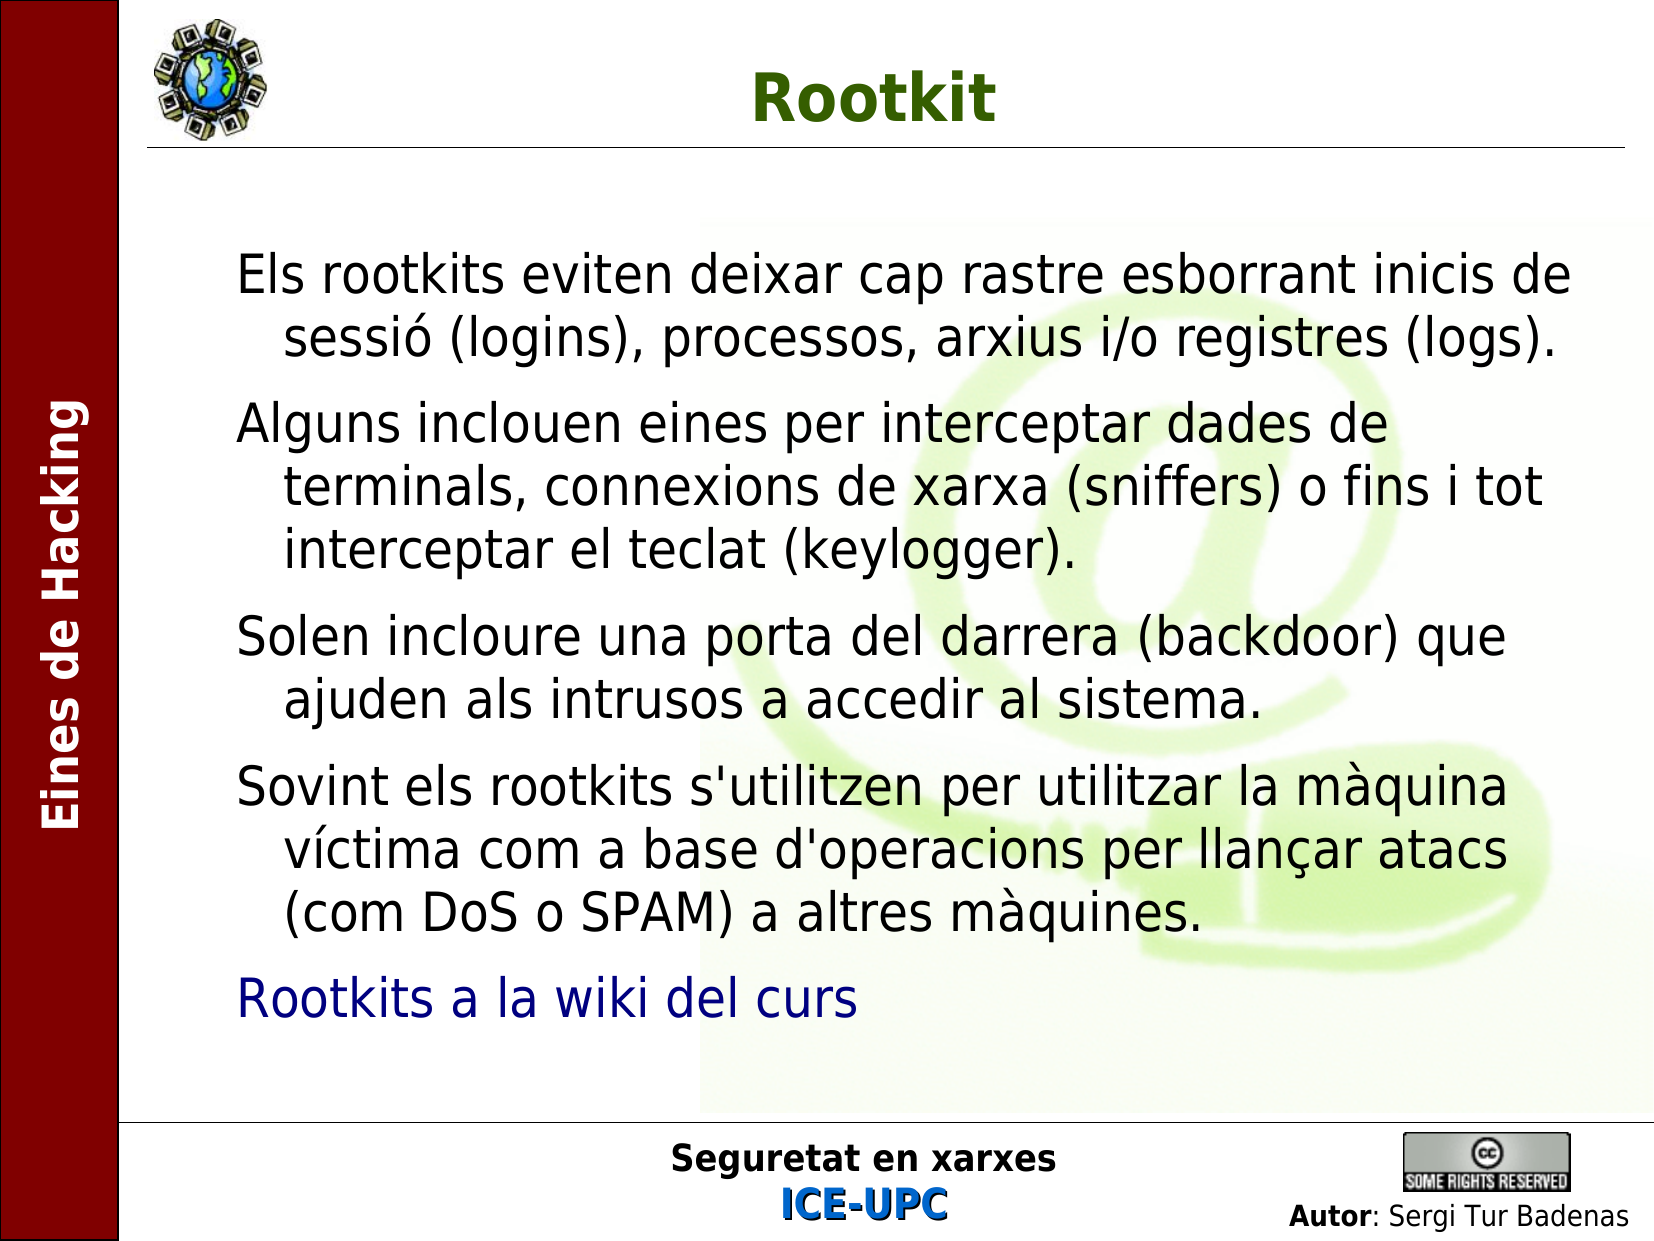

# Rootkit
Els rootkits eviten deixar cap rastre esborrant inicis de sessió (logins), processos, arxius i/o registres (logs).
Alguns inclouen eines per interceptar dades de terminals, connexions de xarxa (sniffers) o fins i tot interceptar el teclat (keylogger).
Solen incloure una porta del darrera (backdoor) que ajuden als intrusos a accedir al sistema.
Sovint els rootkits s'utilitzen per utilitzar la màquina víctima com a base d'operacions per llançar atacs (com DoS o SPAM) a altres màquines.
Rootkits a la wiki del curs